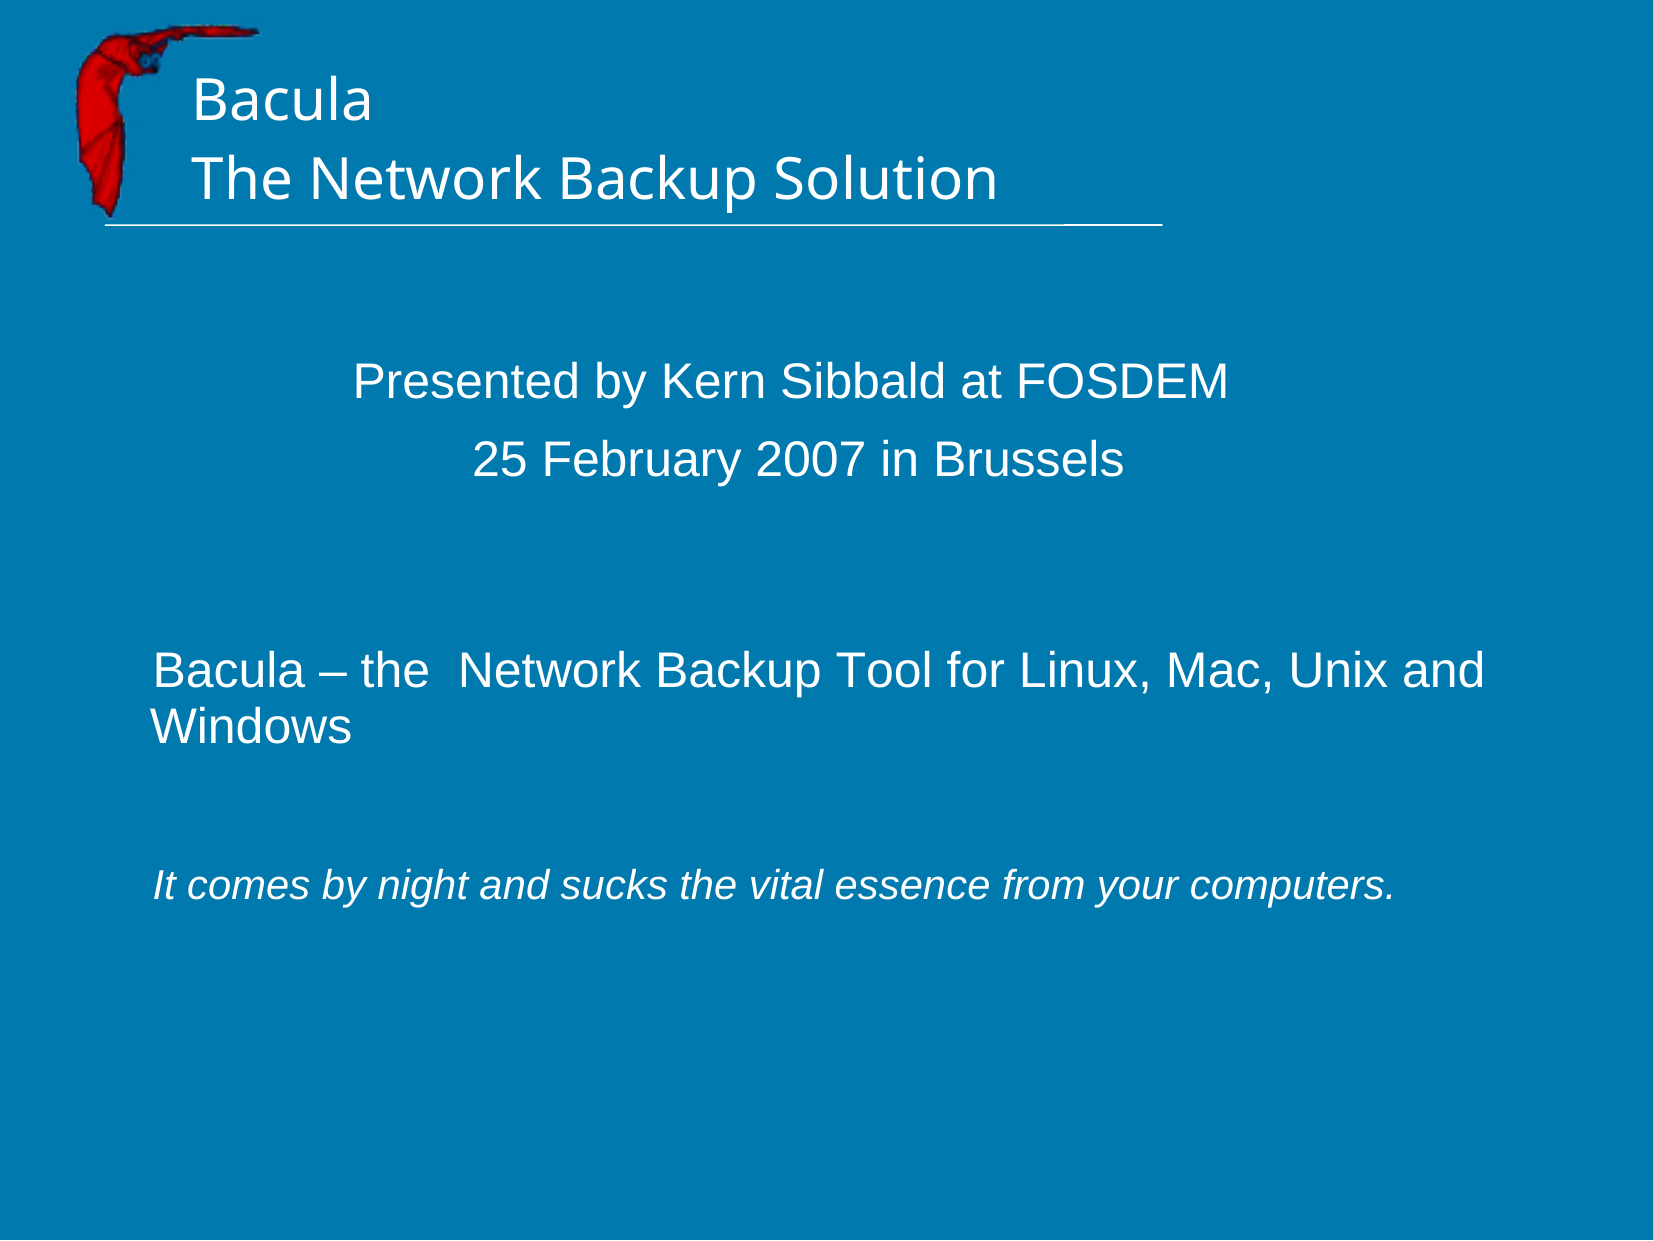

# Bacula The Network Backup Solution
Presented by Kern Sibbald at FOSDEM
25 February 2007 in Brussels
 Bacula – the Network Backup Tool for Linux, Mac, Unix and Windows
 It comes by night and sucks the vital essence from your computers.